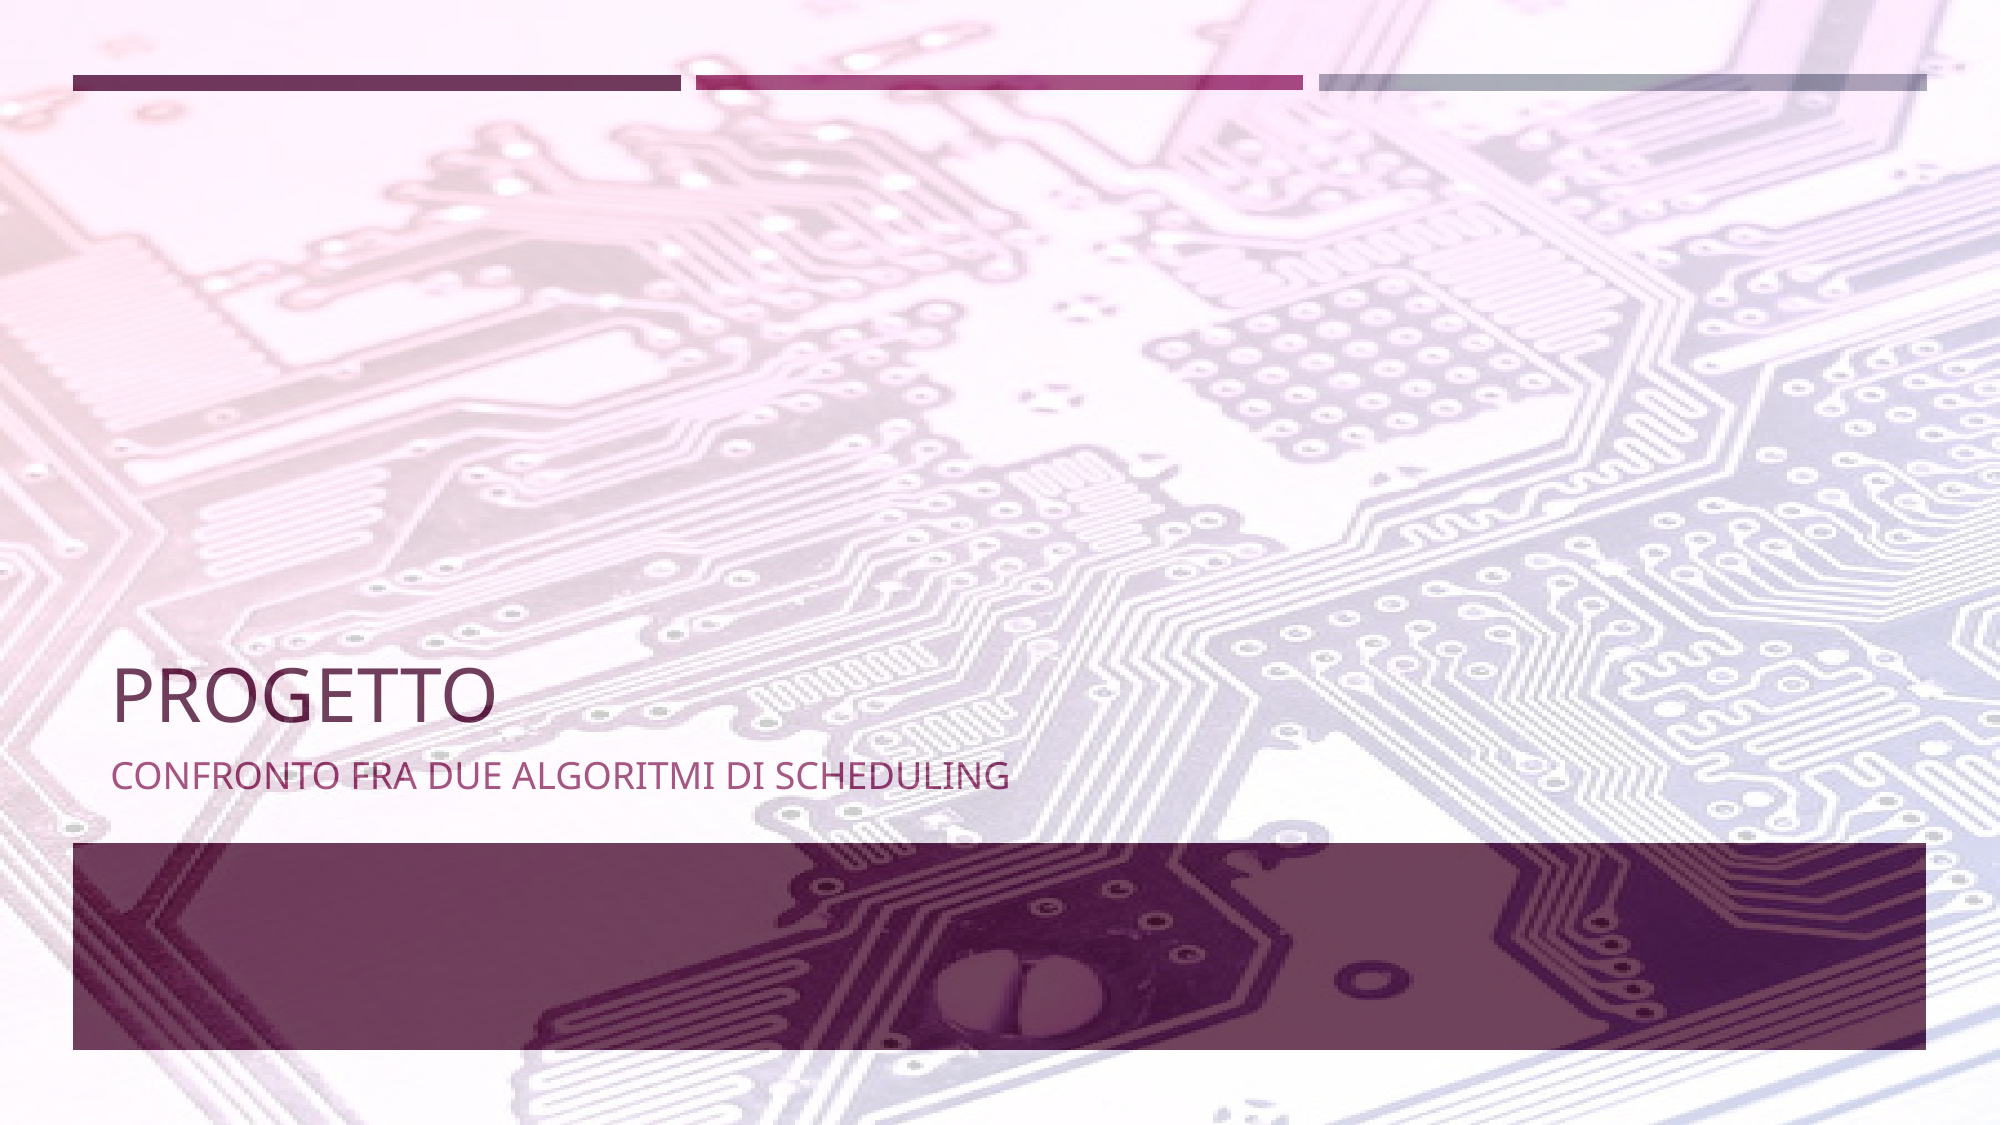

# progetto
Confronto fra due algoritmi di scheduling